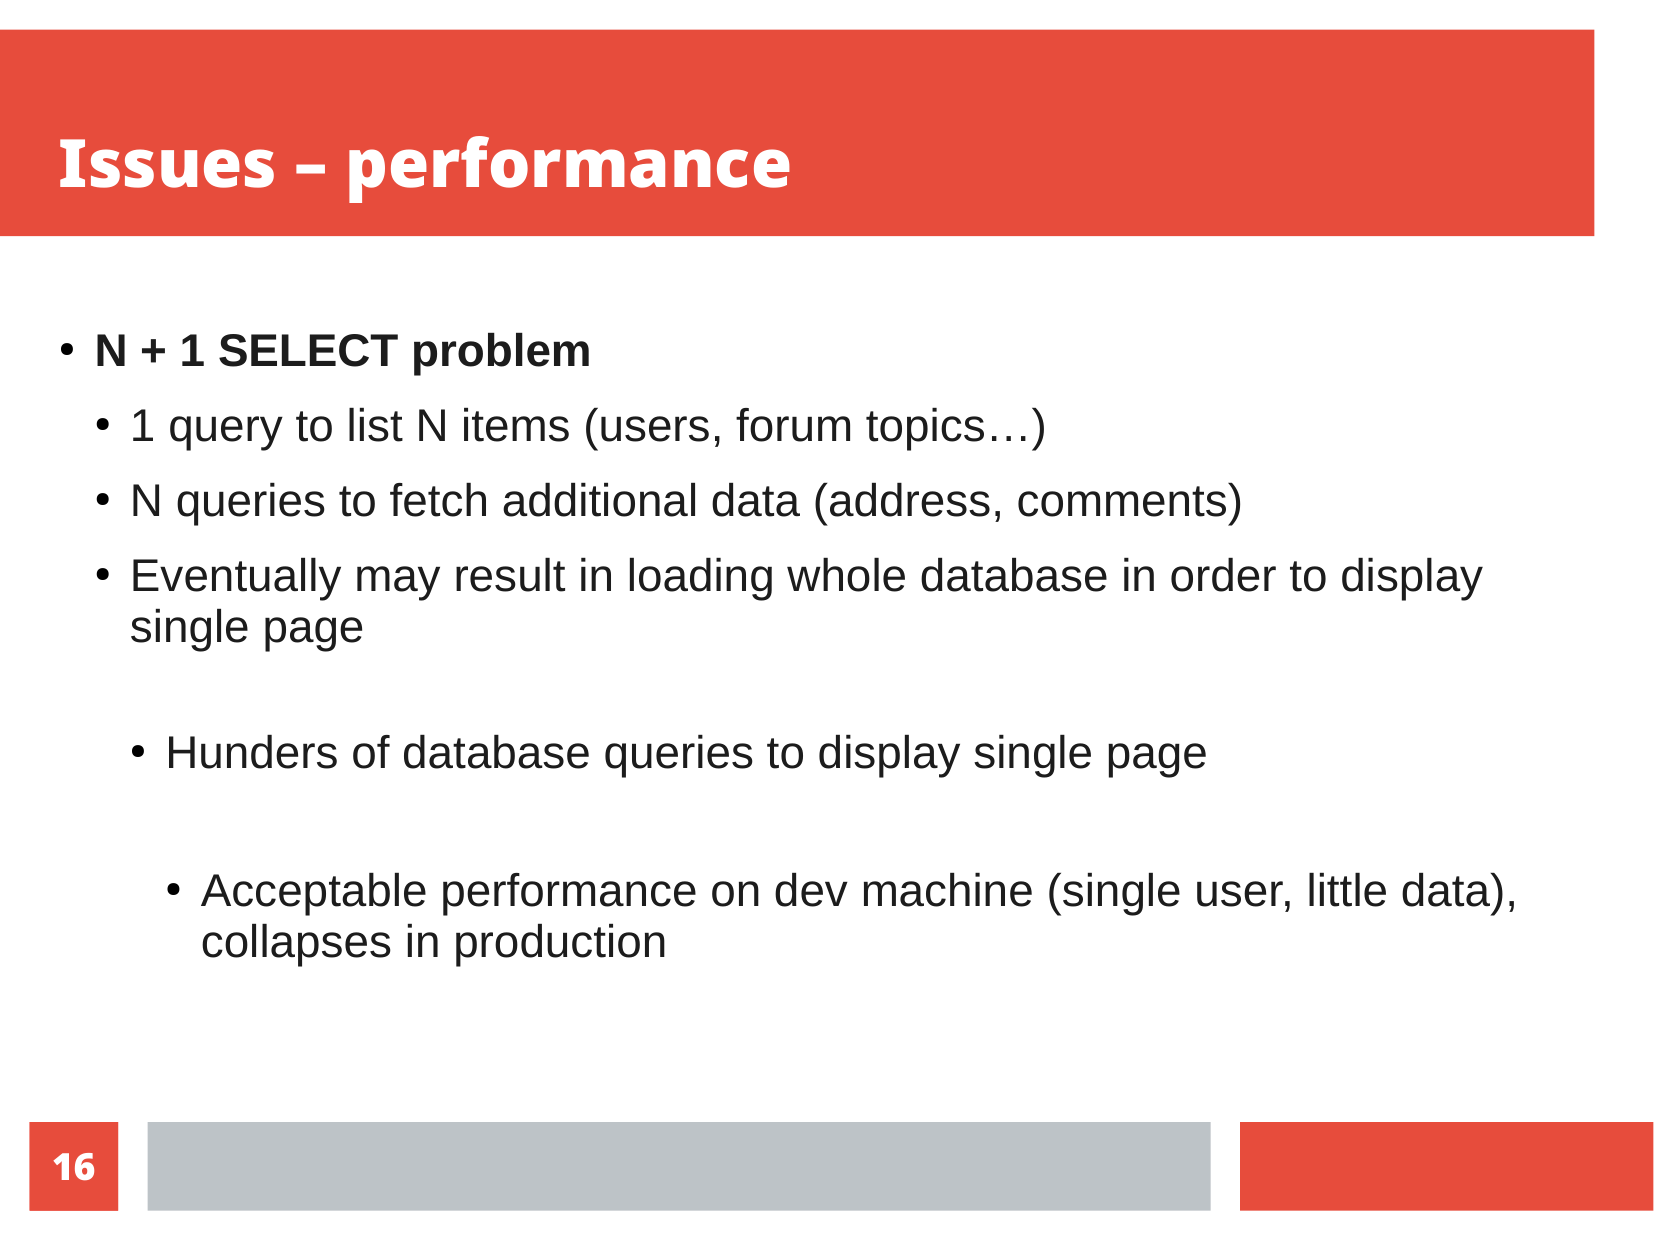

# Issues – performance
N + 1 SELECT problem
1 query to list N items (users, forum topics…)
N queries to fetch additional data (address, comments)
Eventually may result in loading whole database in order to display single page
Hunders of database queries to display single page
Acceptable performance on dev machine (single user, little data), collapses in production
16